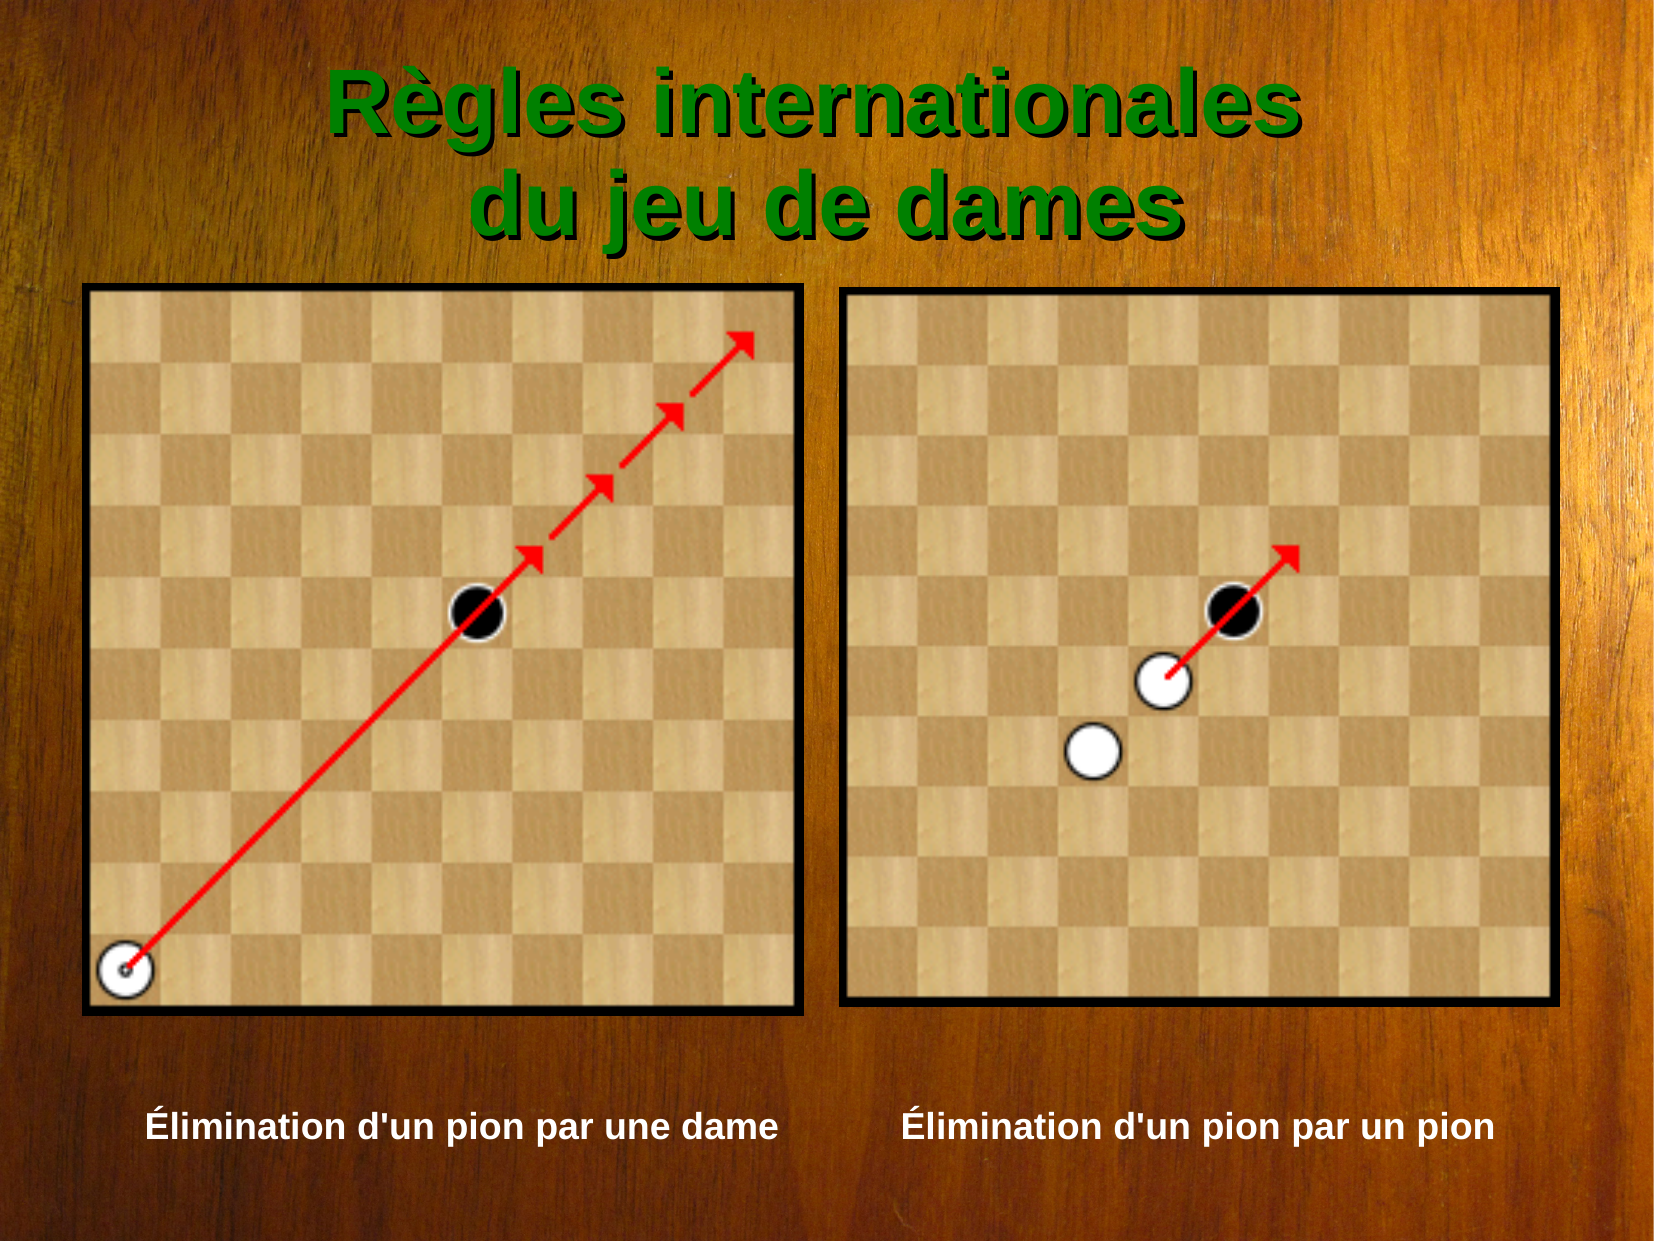

# Règles internationales du jeu de dames
Élimination d'un pion par une dame
Élimination d'un pion par un pion